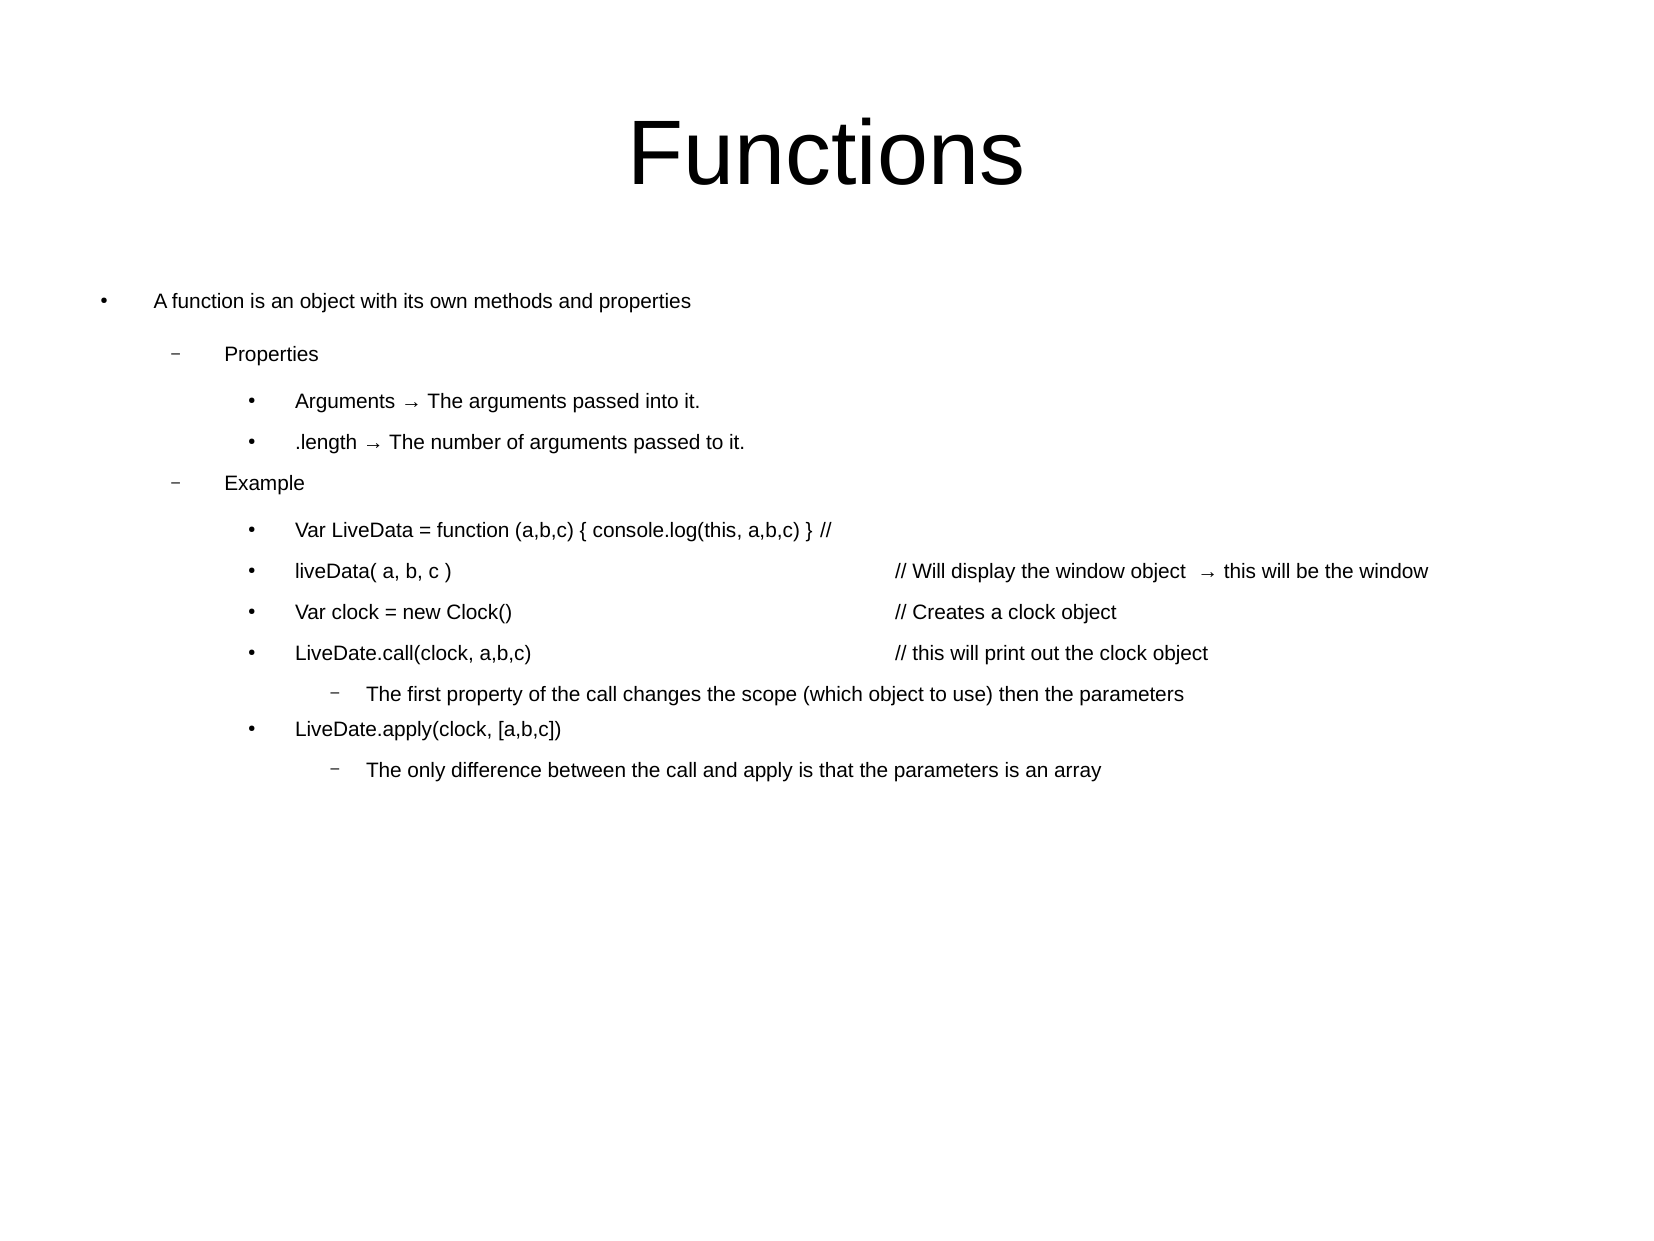

# Functions
A function is an object with its own methods and properties
Properties
Arguments → The arguments passed into it.
.length → The number of arguments passed to it.
Example
Var LiveData = function (a,b,c) { console.log(this, a,b,c) } 	//
liveData( a, b, c )						// Will display the window object → this will be the window
Var clock = new Clock()						// Creates a clock object
LiveDate.call(clock, a,b,c)					// this will print out the clock object
The first property of the call changes the scope (which object to use) then the parameters
LiveDate.apply(clock, [a,b,c])
The only difference between the call and apply is that the parameters is an array